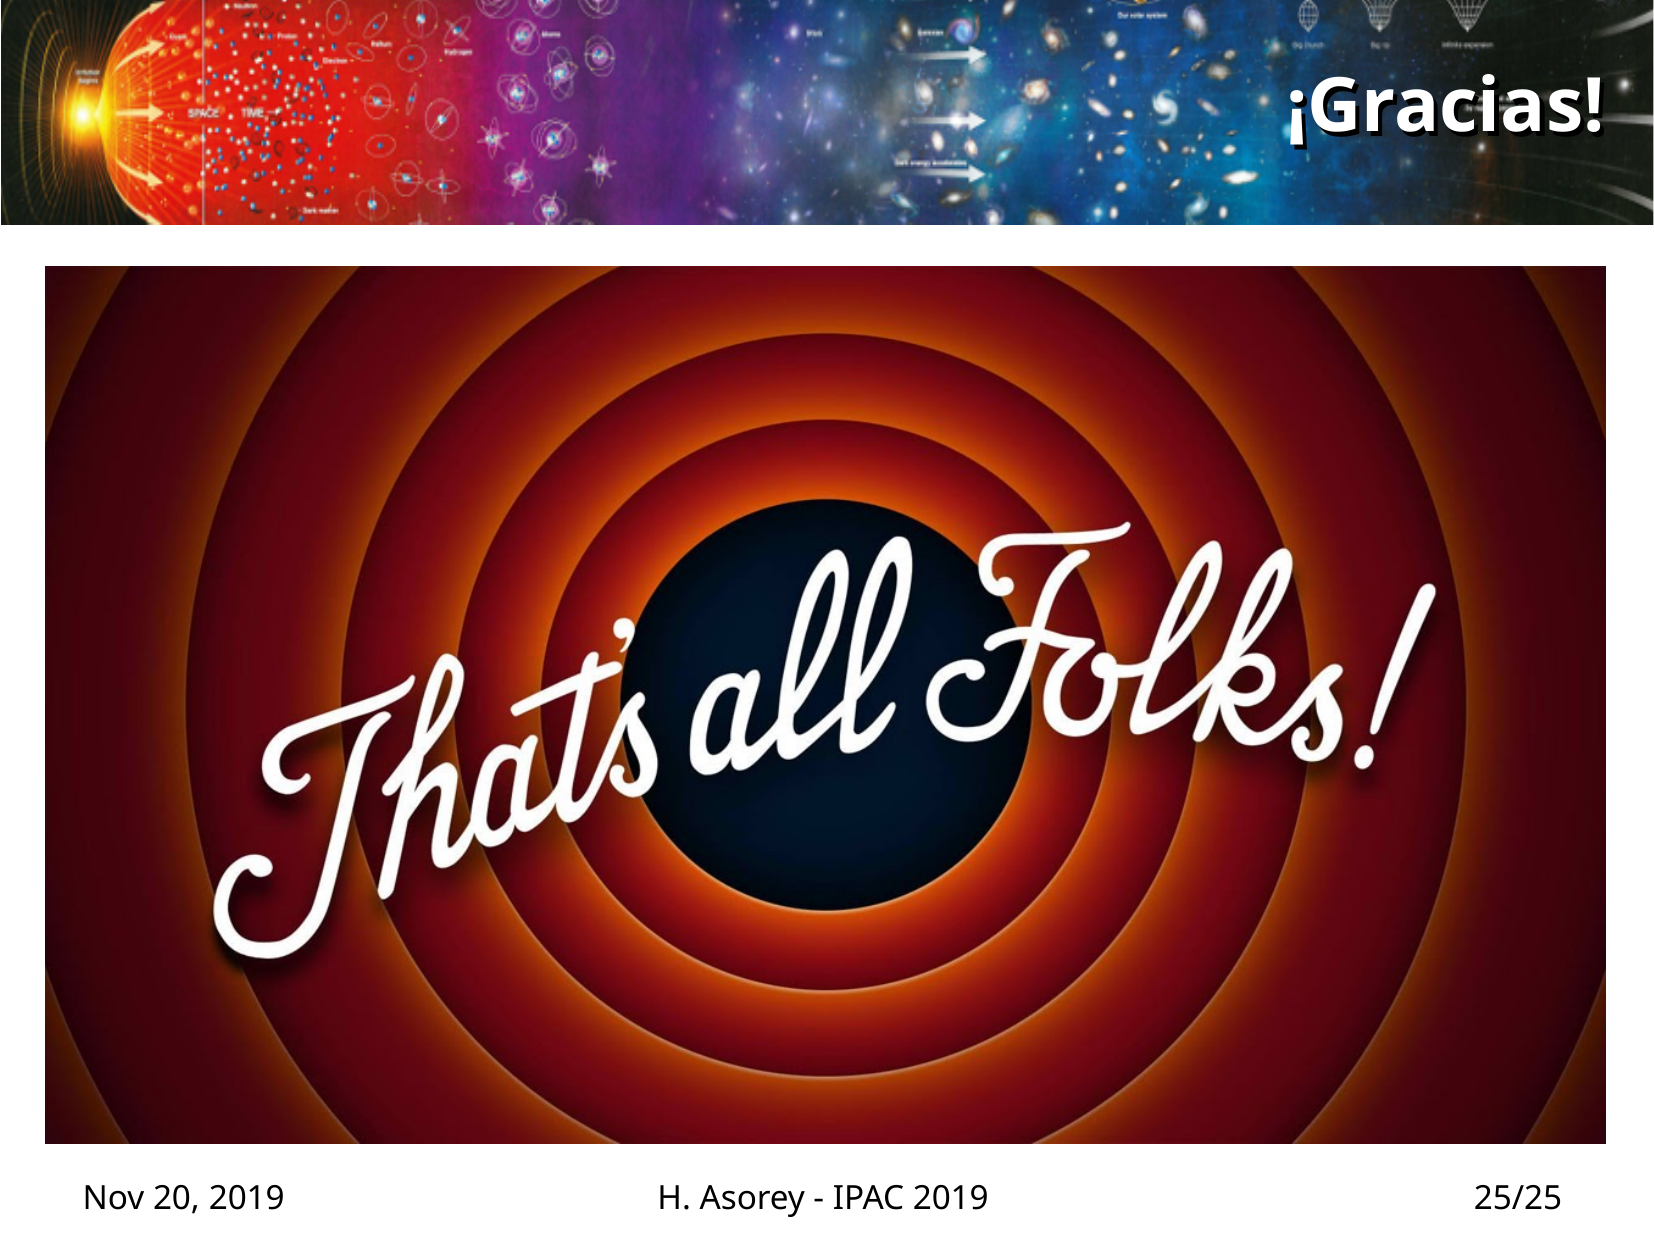

# ¡Gracias!
Nov 20, 2019
H. Asorey - IPAC 2019
25